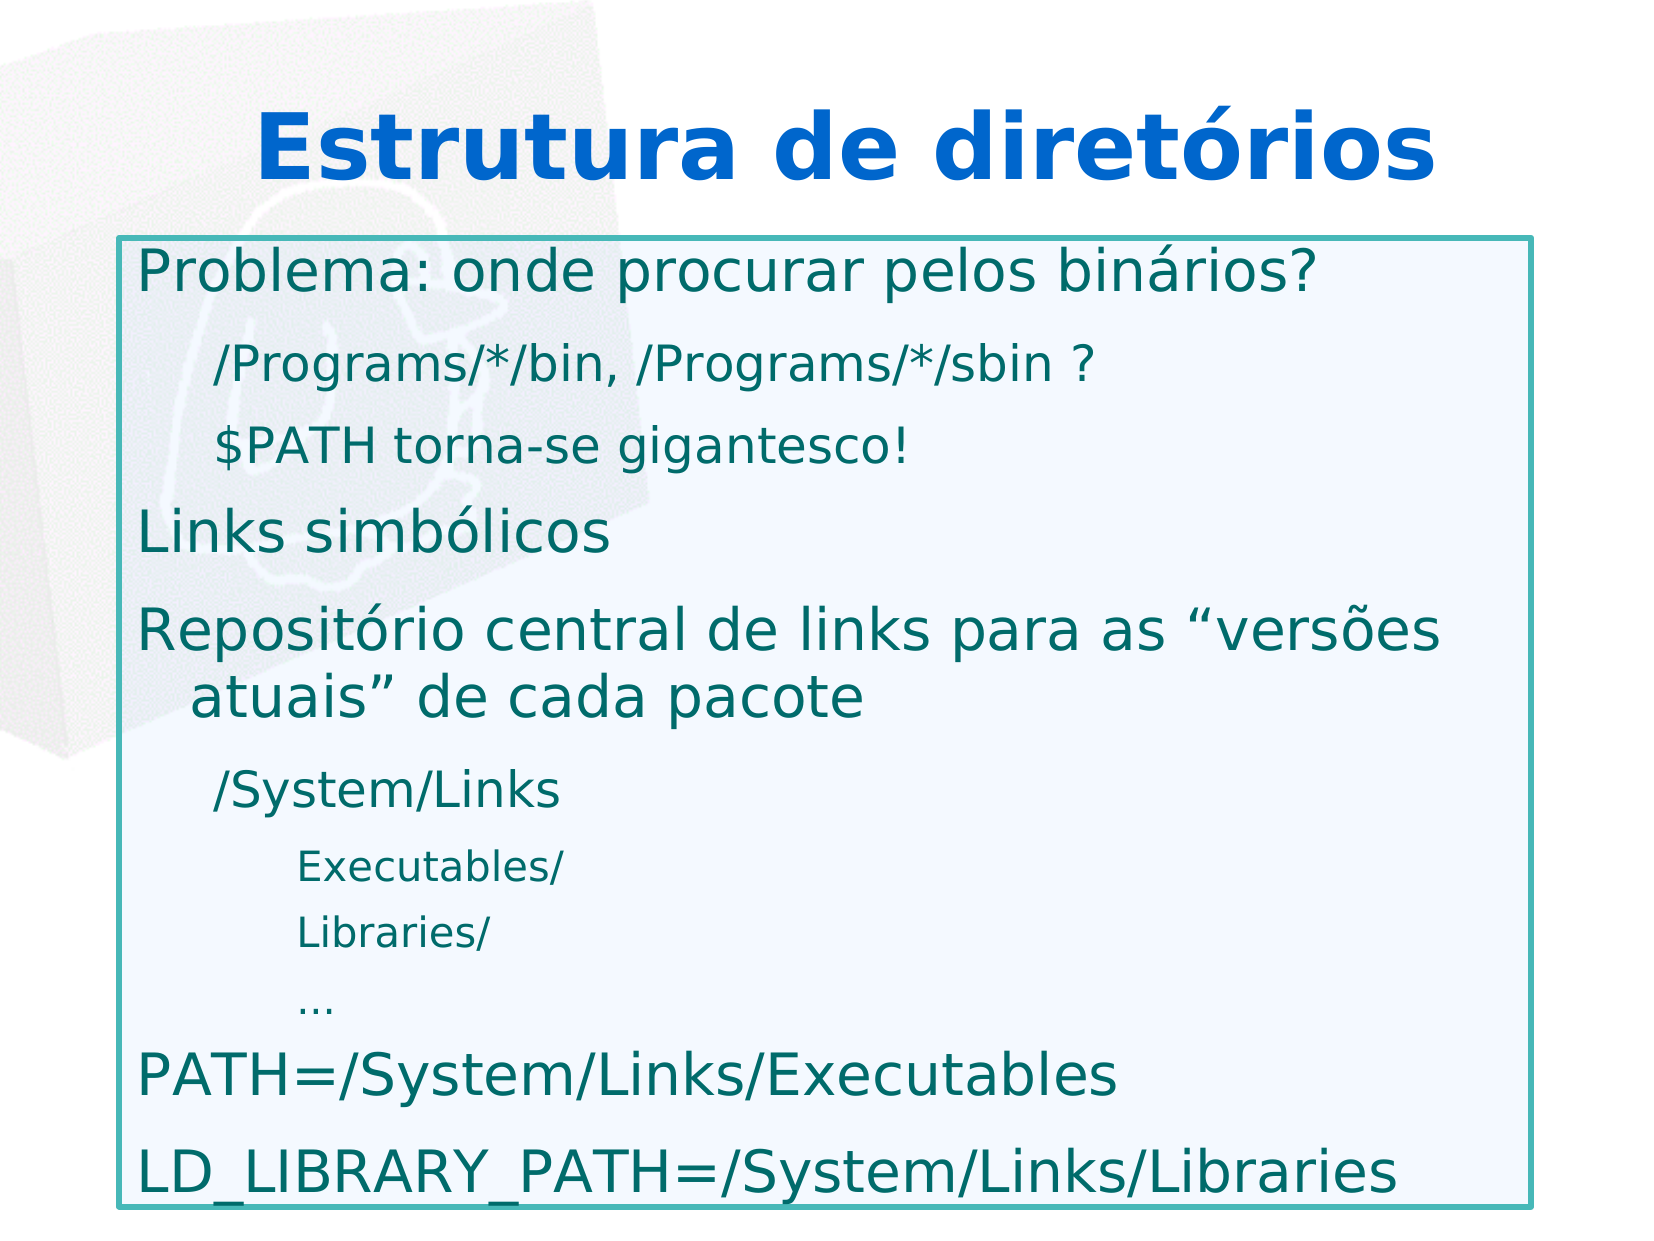

# Estrutura de diretórios
Problema: onde procurar pelos binários?
/Programs/*/bin, /Programs/*/sbin ?
$PATH torna-se gigantesco!
Links simbólicos
Repositório central de links para as “versões atuais” de cada pacote
/System/Links
Executables/
Libraries/
...
PATH=/System/Links/Executables
LD_LIBRARY_PATH=/System/Links/Libraries